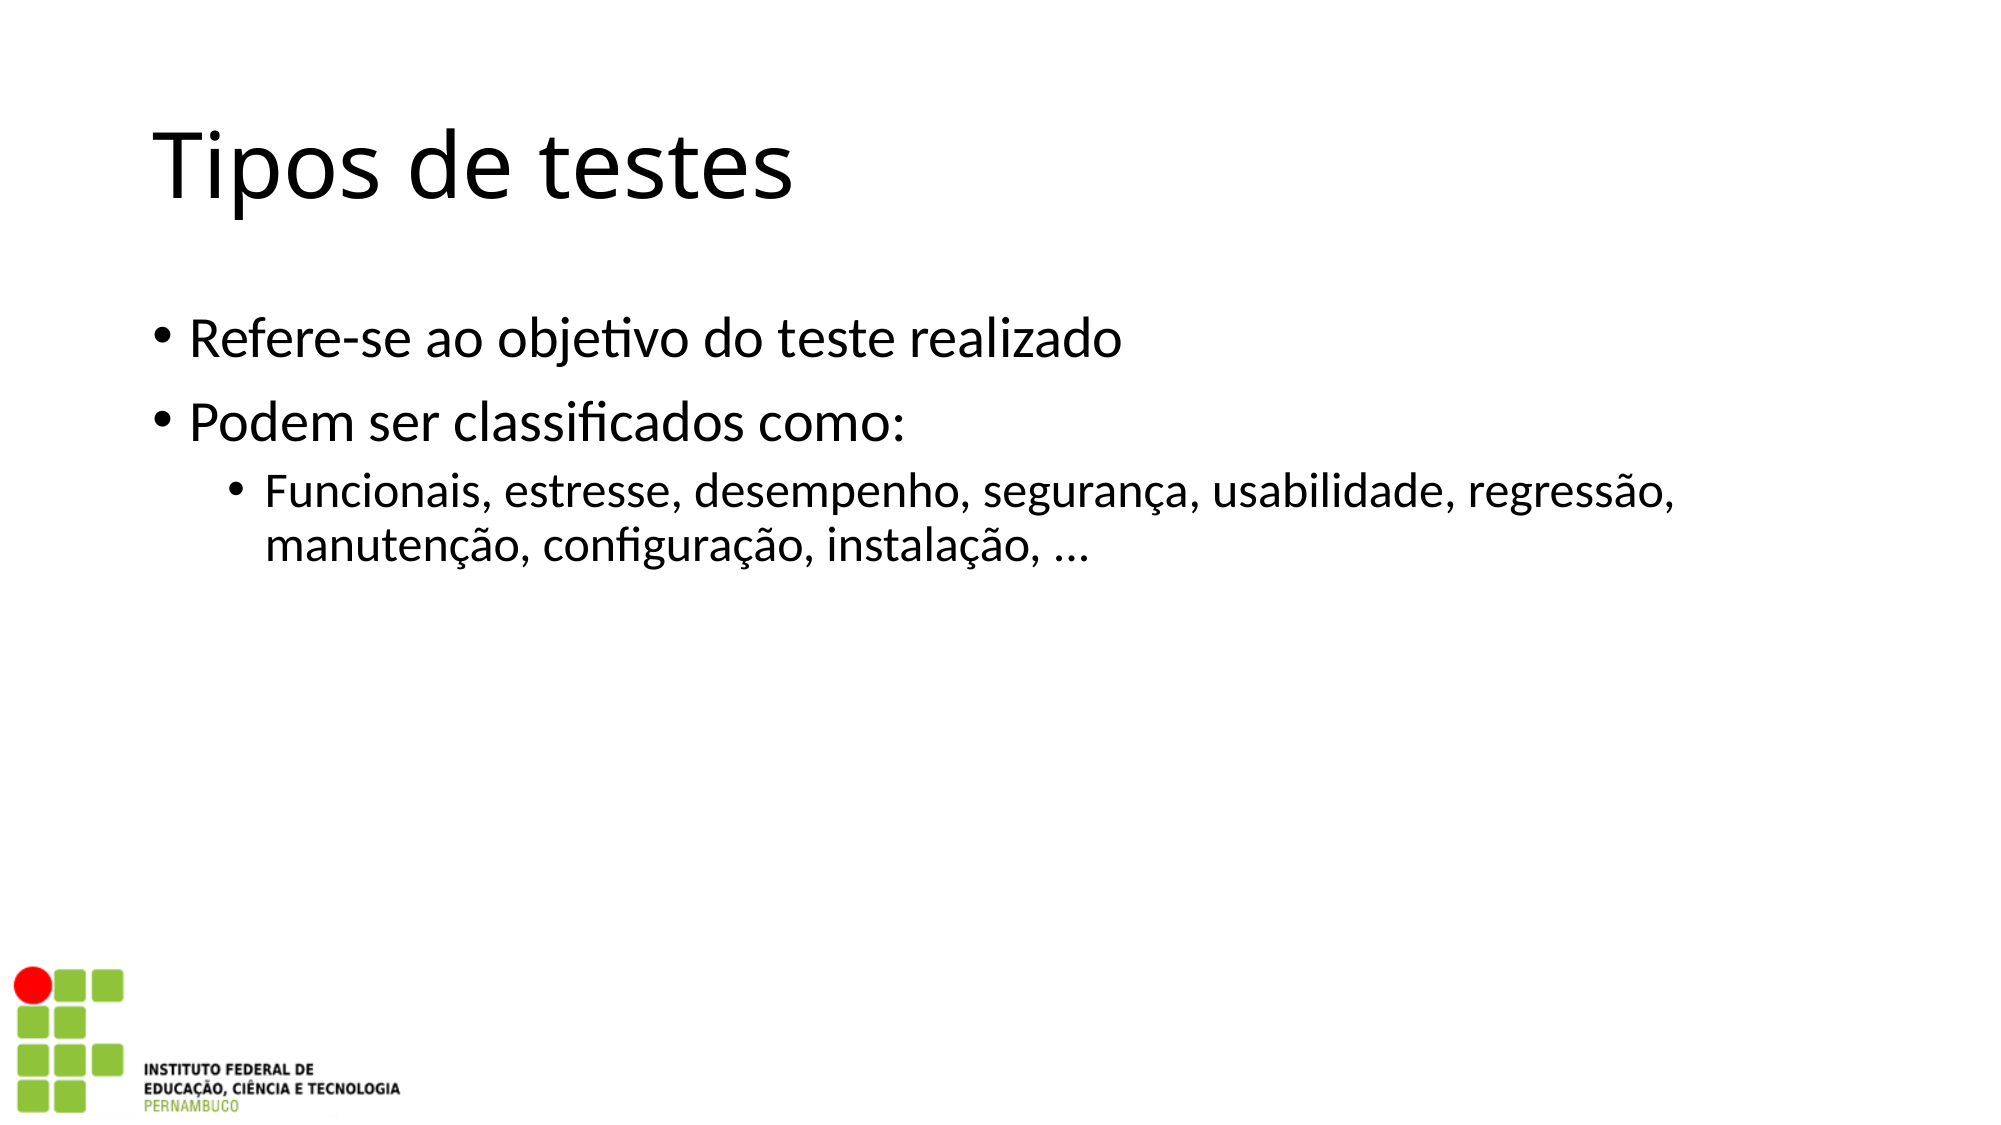

# Tipos de testes
Refere-se ao objetivo do teste realizado
Podem ser classificados como:
Funcionais, estresse, desempenho, segurança, usabilidade, regressão, manutenção, configuração, instalação, ...